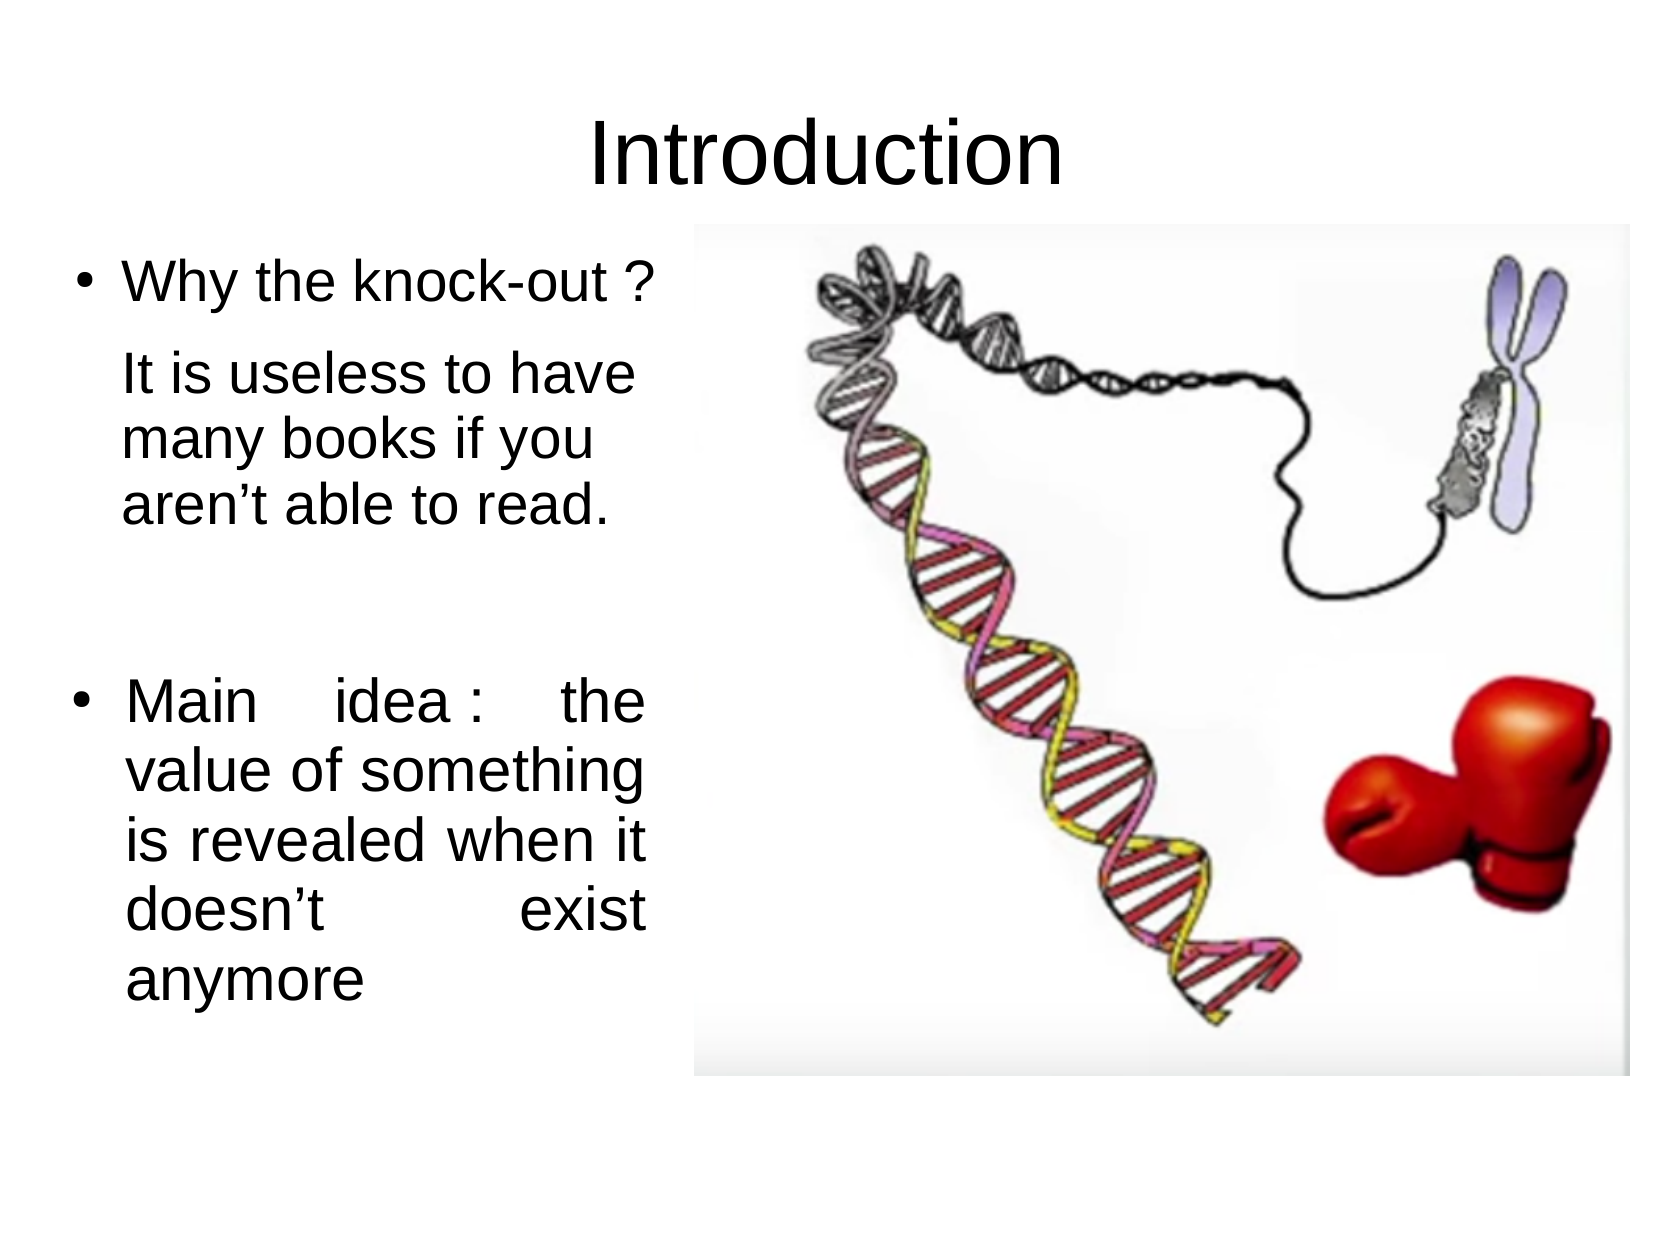

# Introduction
Why the knock-out ?
It is useless to have many books if you aren’t able to read.
Main idea : the value of something is revealed when it doesn’t exist anymore